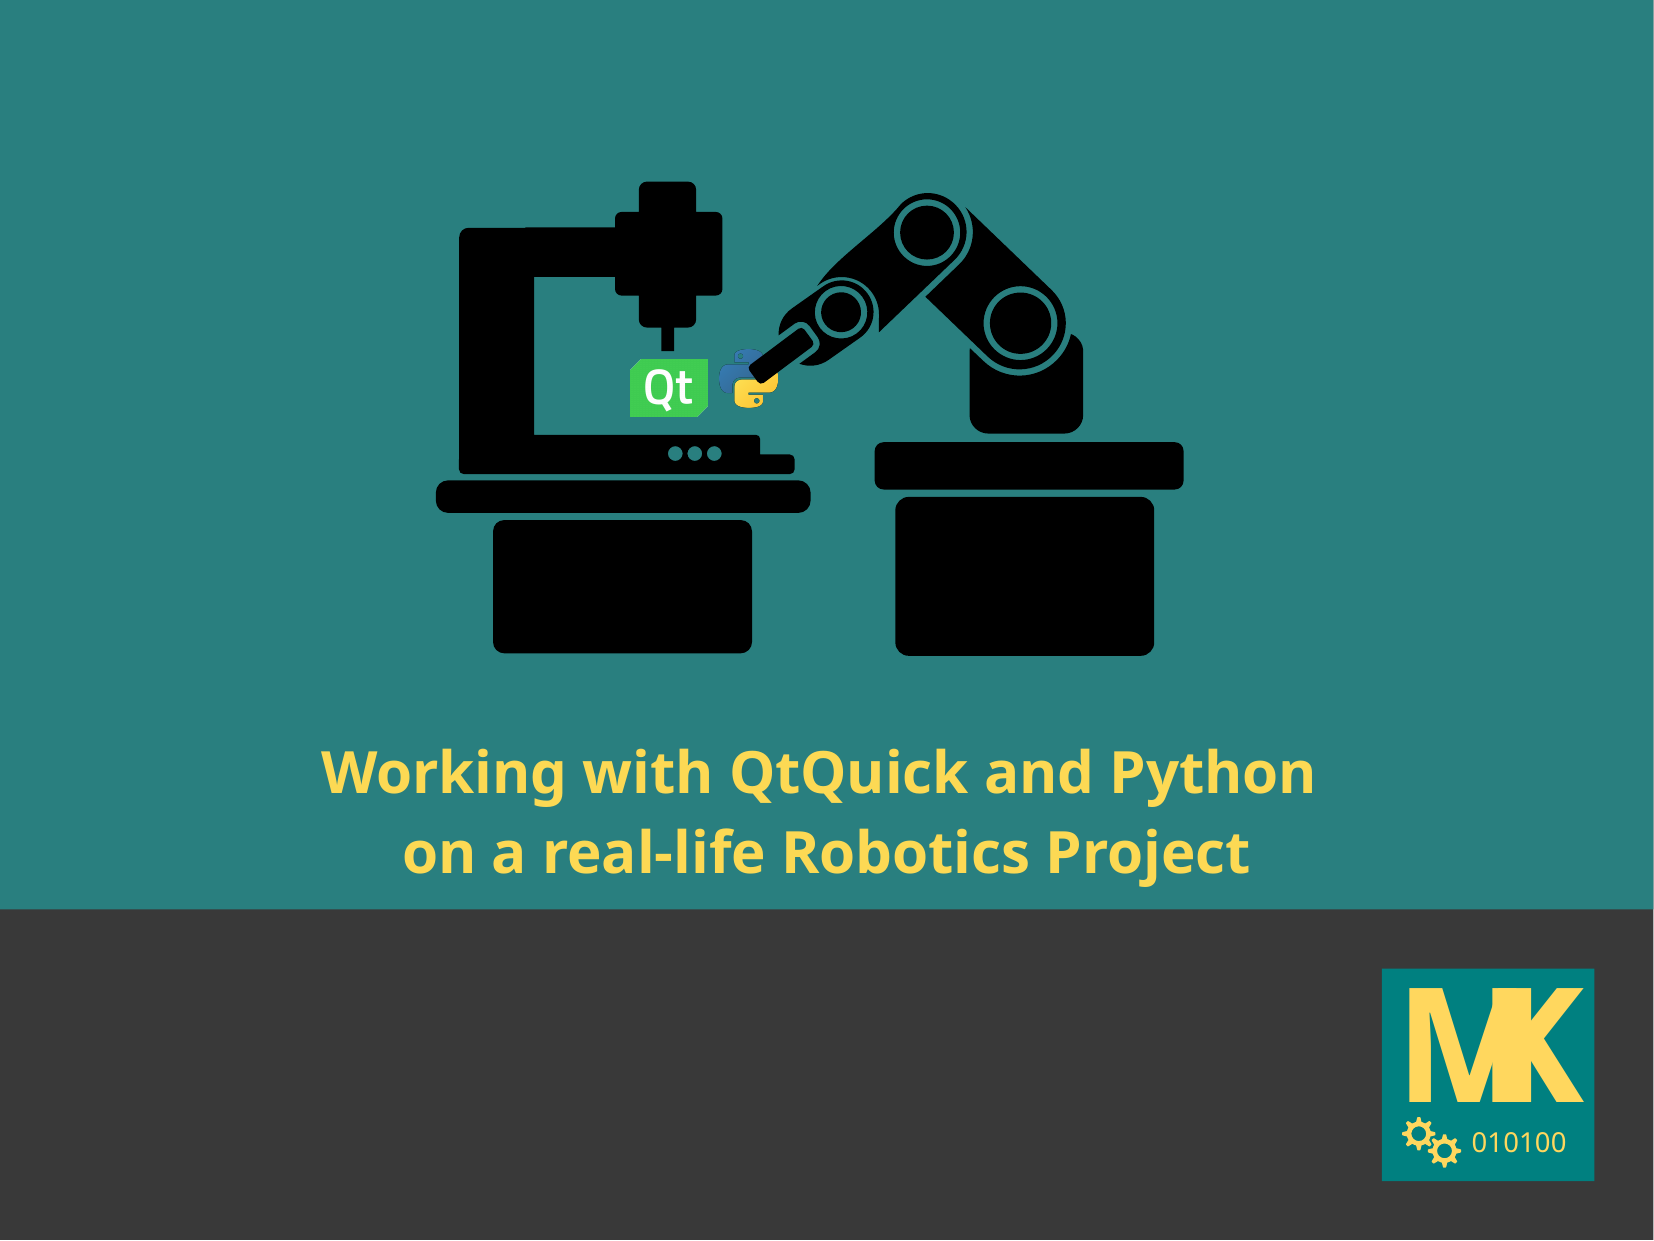

# Working with QtQuick and Python on a real-life Robotics Project